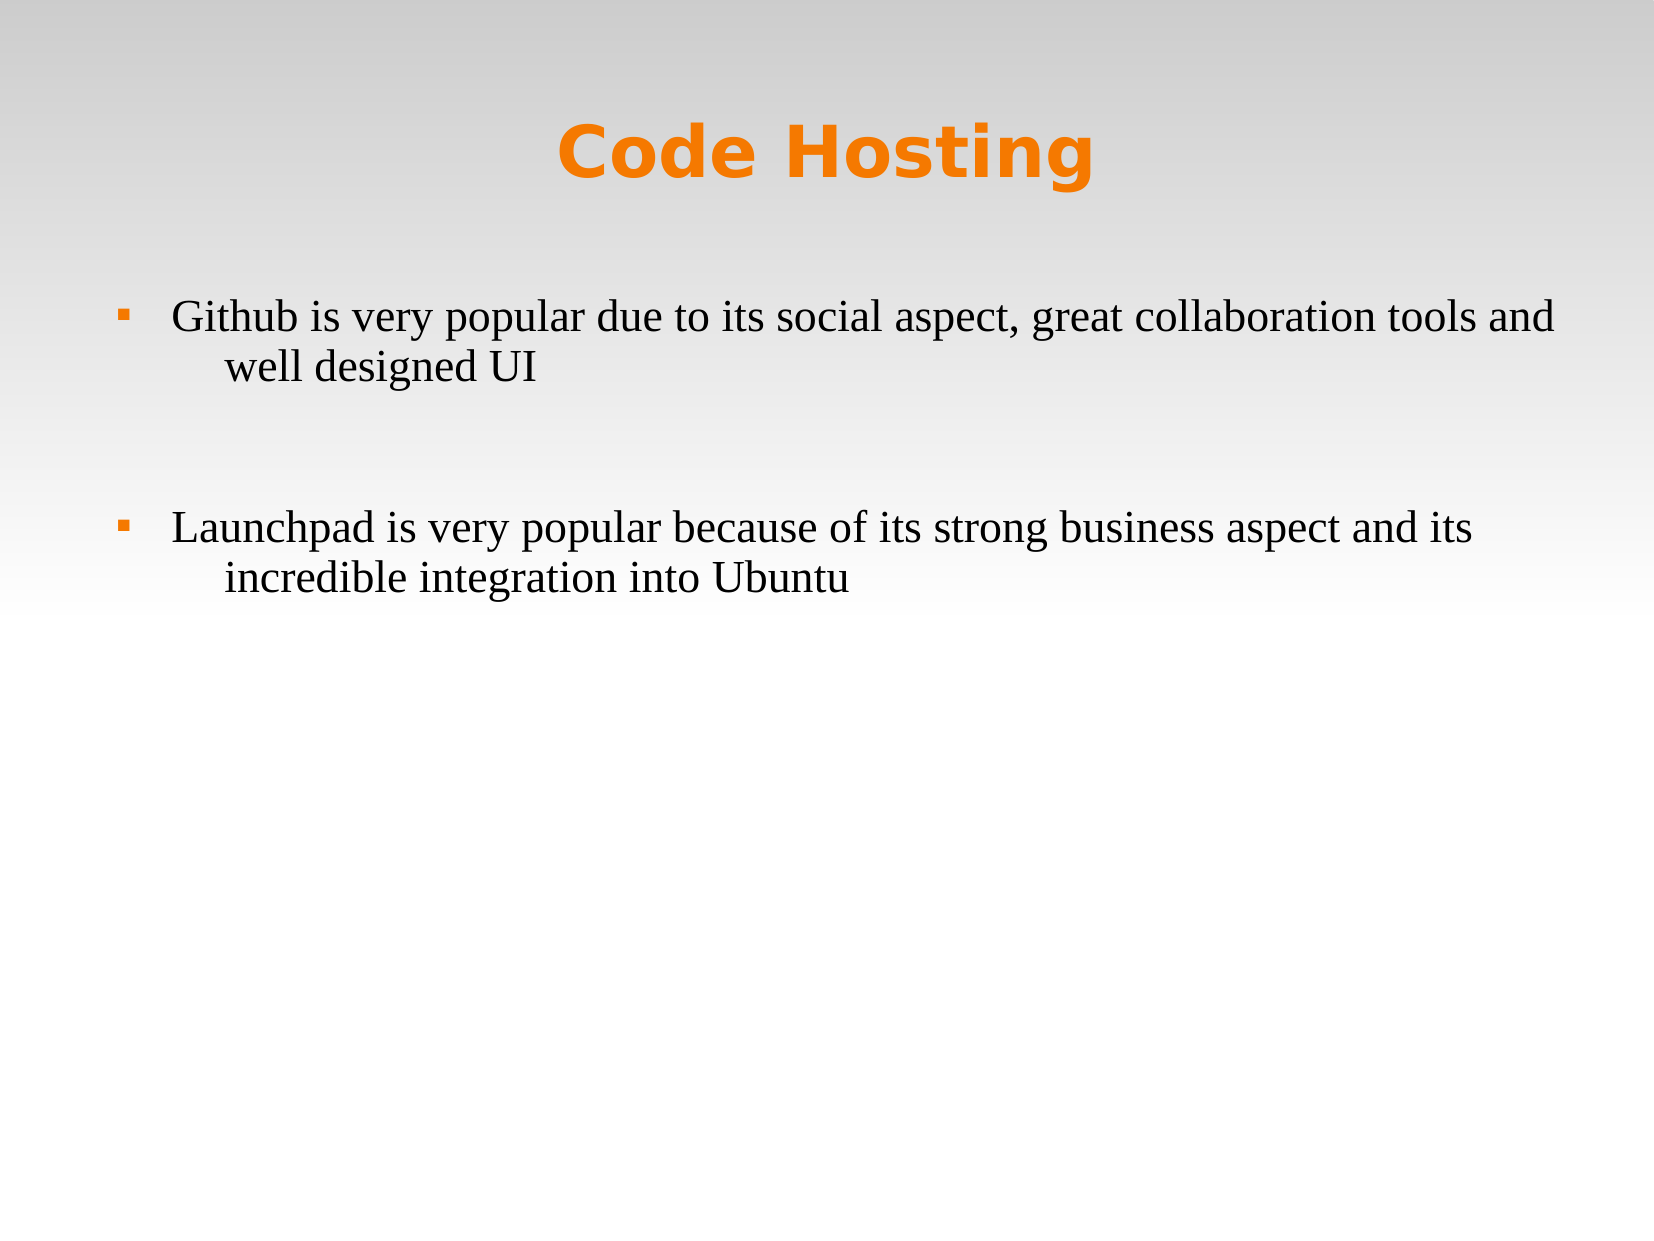

# Code Hosting
Github is very popular due to its social aspect, great collaboration tools and well designed UI
Launchpad is very popular because of its strong business aspect and its incredible integration into Ubuntu